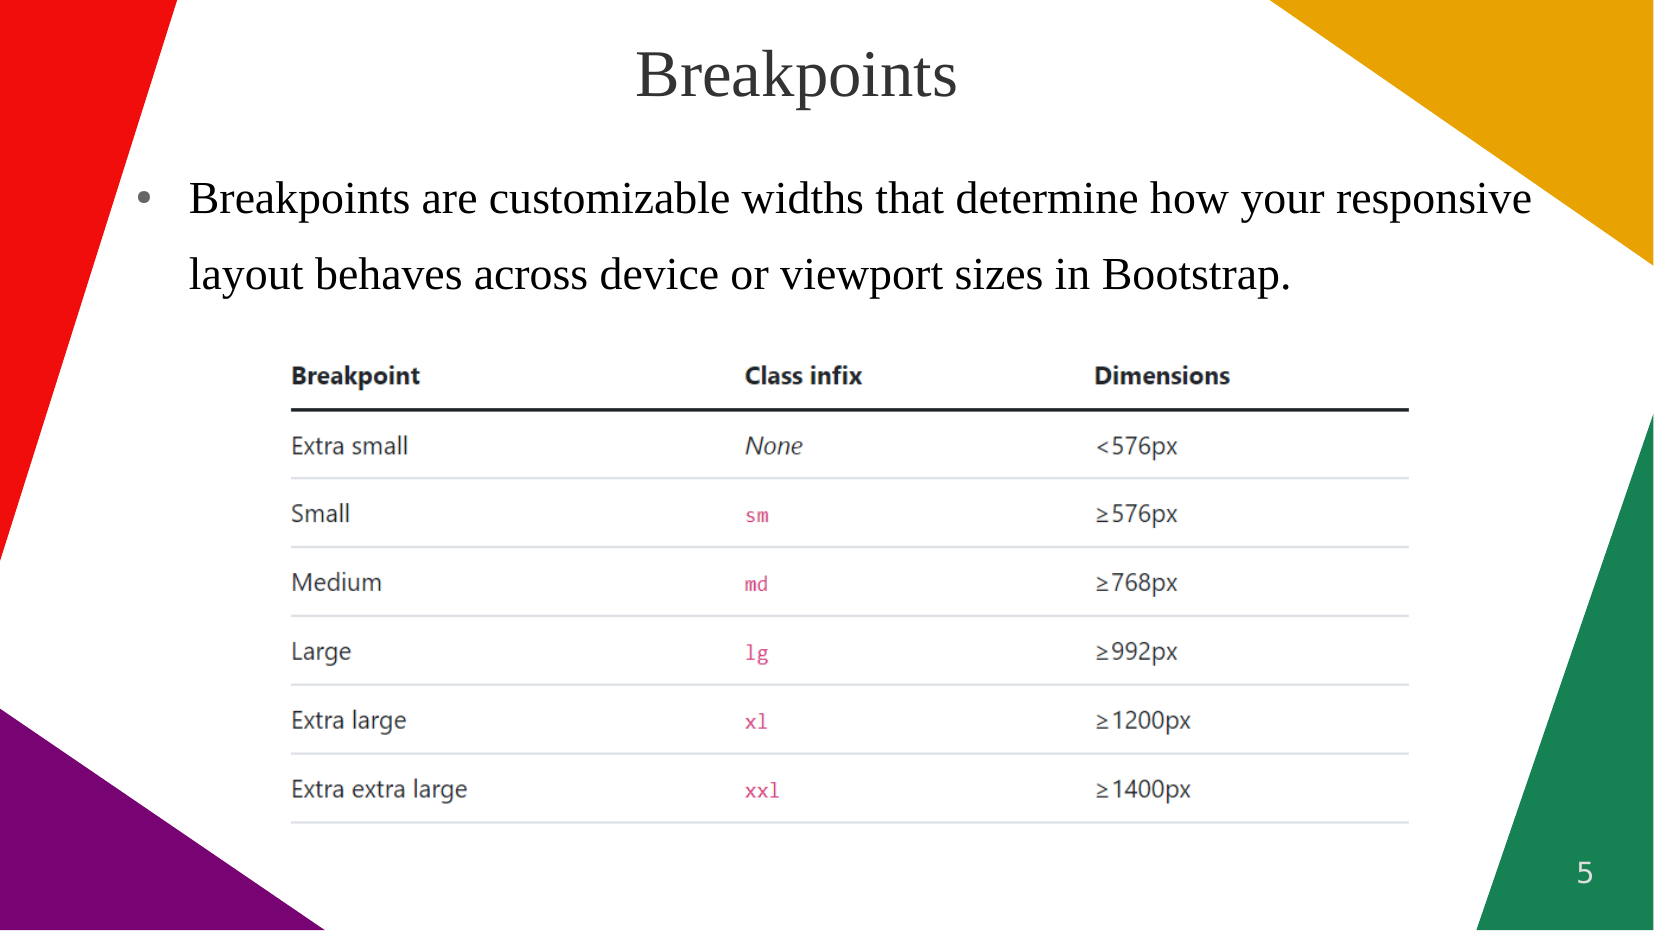

# Breakpoints
Breakpoints are customizable widths that determine how your responsive layout behaves across device or viewport sizes in Bootstrap.
5